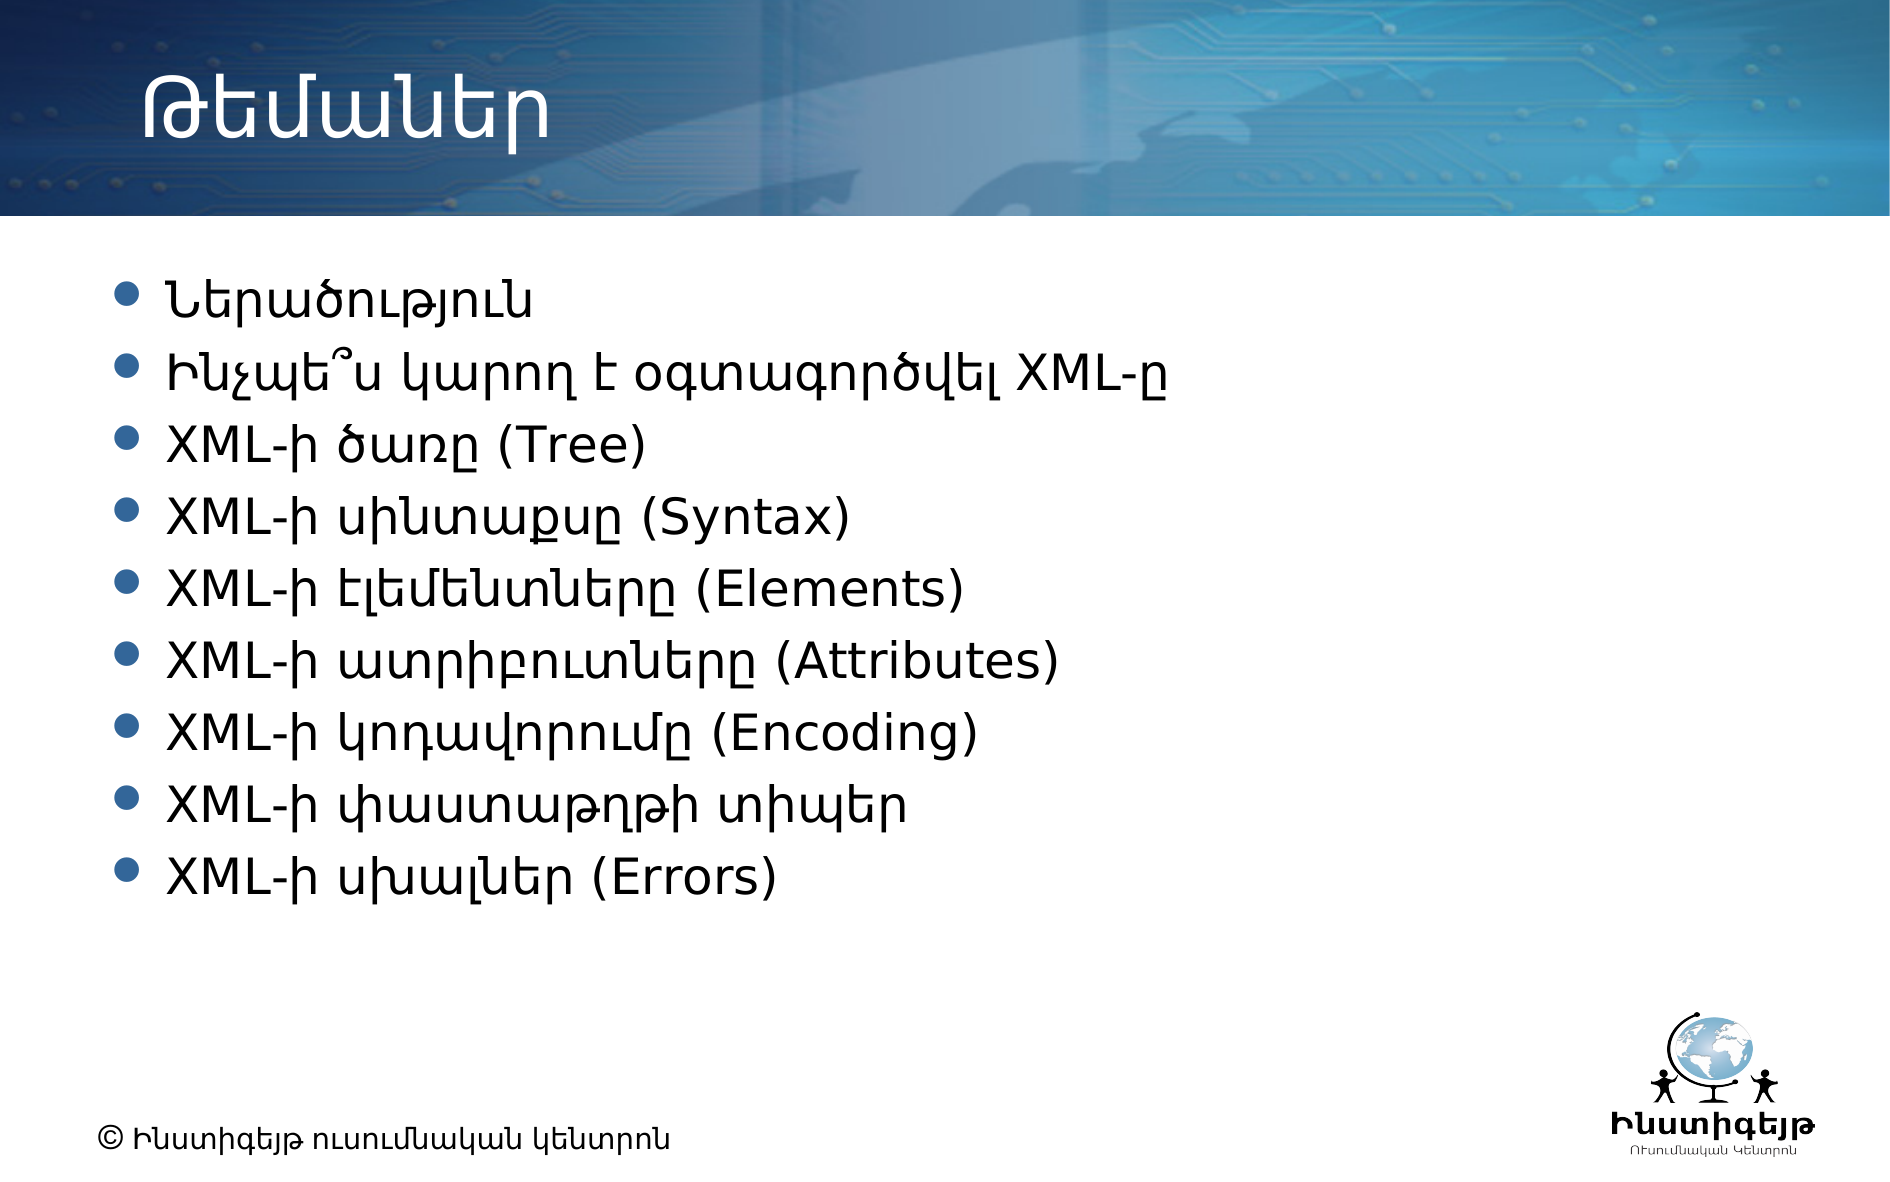

Թեմաներ
# Ներածություն
Ինչպե՞ս կարող է օգտագործվել XML-ը
XML-ի ծառը (Tree)
XML-ի սինտաքսը (Syntax)
XML-ի էլեմենտները (Elements)
XML-ի ատրիբուտները (Attributes)
XML-ի կոդավորումը (Encoding)
XML-ի փաստաթղթի տիպեր
XML-ի սխալներ (Errors)